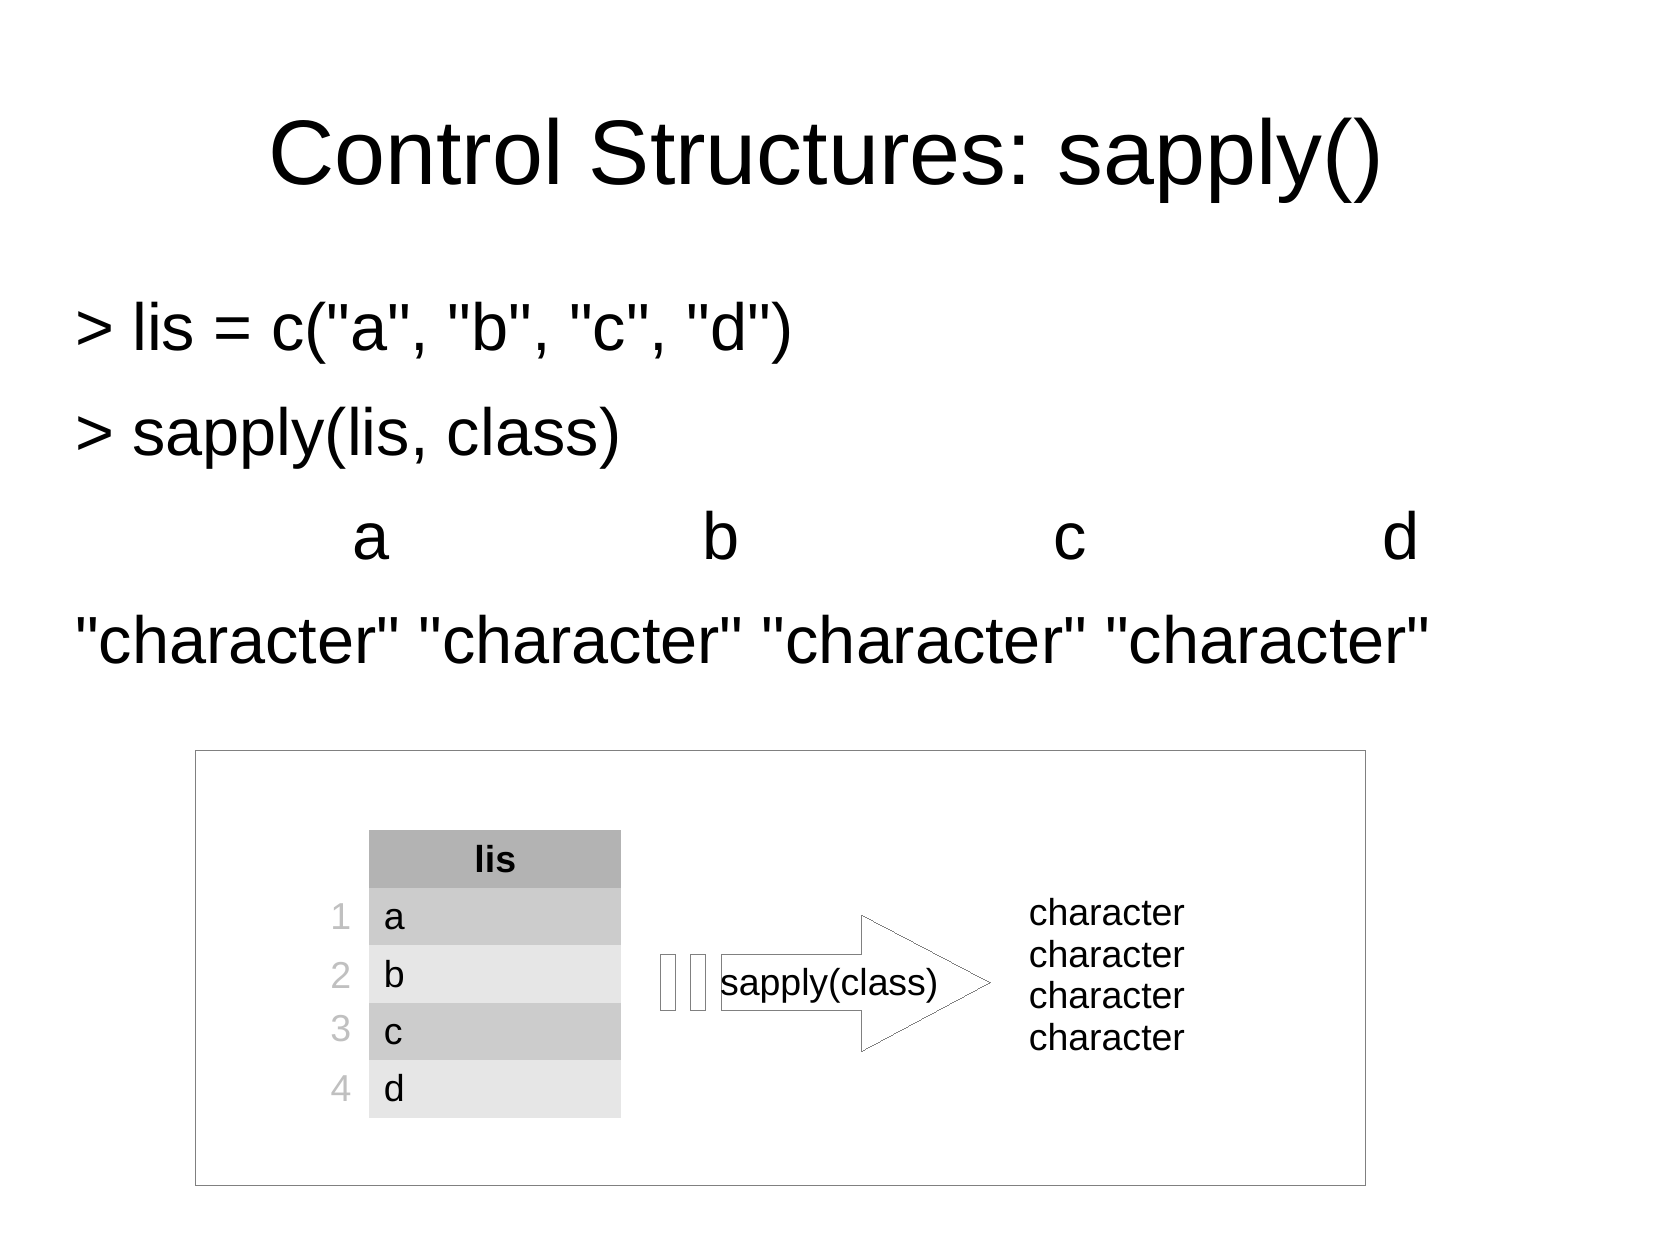

# Control Structures: sapply()
> lis = c("a", "b", "c", "d")
> sapply(lis, class)
 a b c d
"character" "character" "character" "character"
| lis |
| --- |
| a |
| b |
| c |
| d |
character
1
sapply(class)
character
2
character
3
character
4